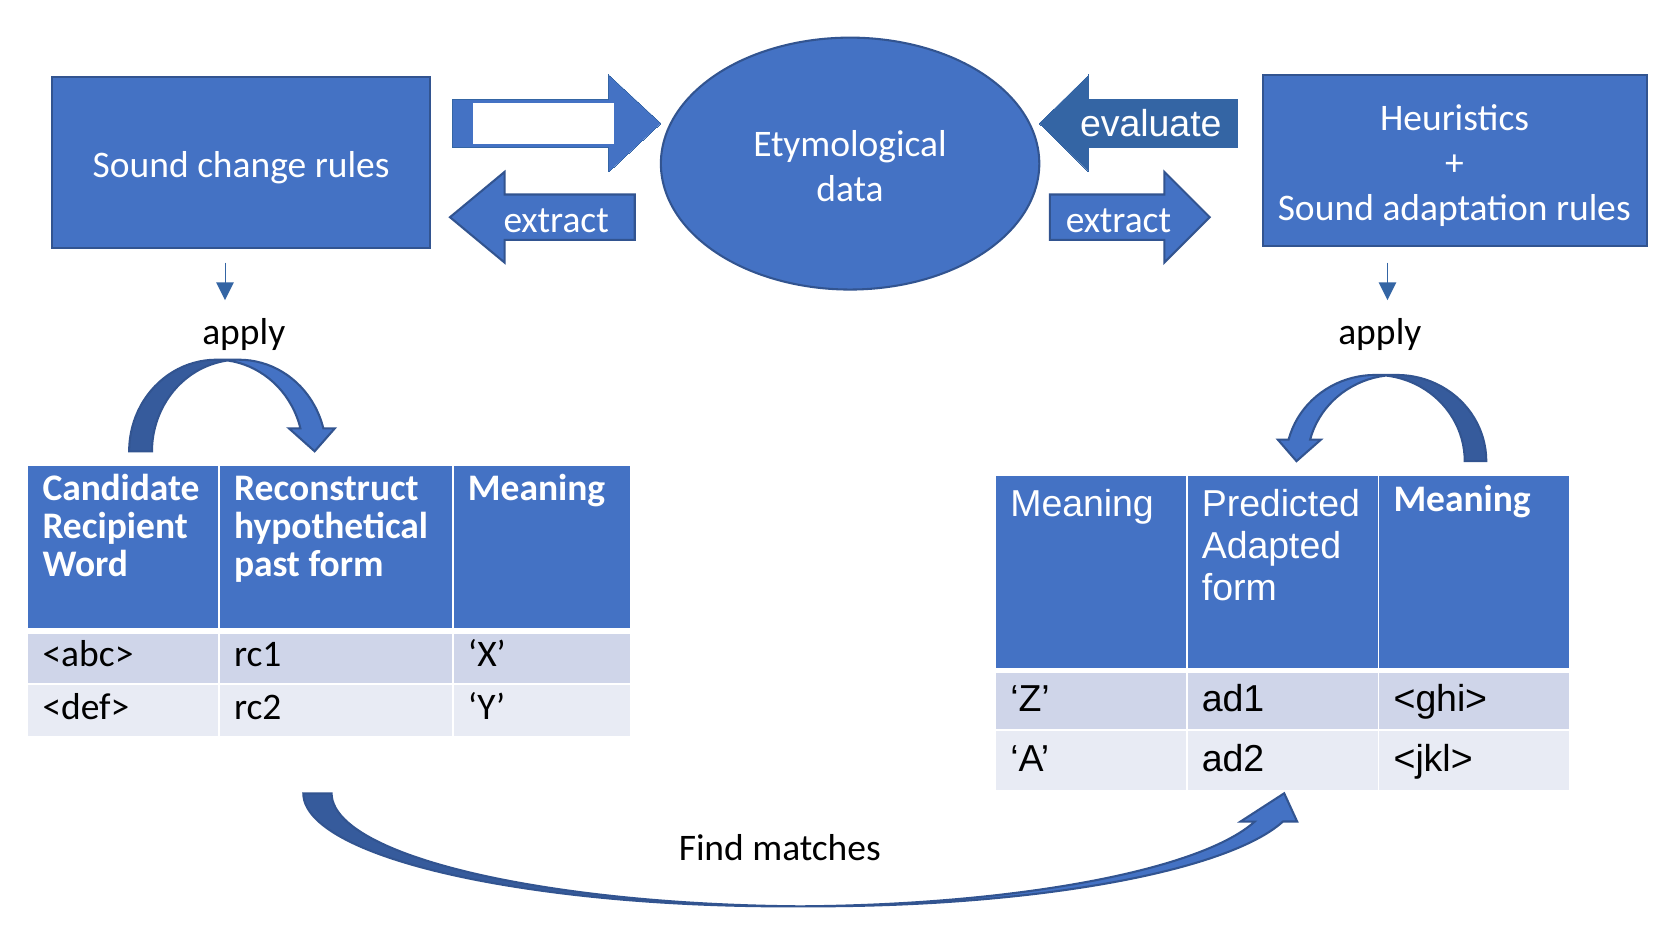

Etymological data
evaluate
evaluate
Heuristics
+
Sound adaptation rules
Sound change rules
extract
extract
apply
apply
| Candidate Recipient Word | Reconstruct hypothetical past form | Meaning |
| --- | --- | --- |
| <abc> | rc1 | ‘X’ |
| <def> | rc2 | ‘Y’ |
| Meaning | Predicted Adapted form | Meaning |
| --- | --- | --- |
| ‘Z’ | ad1 | <ghi> |
| ‘A’ | ad2 | <jkl> |
Find matches